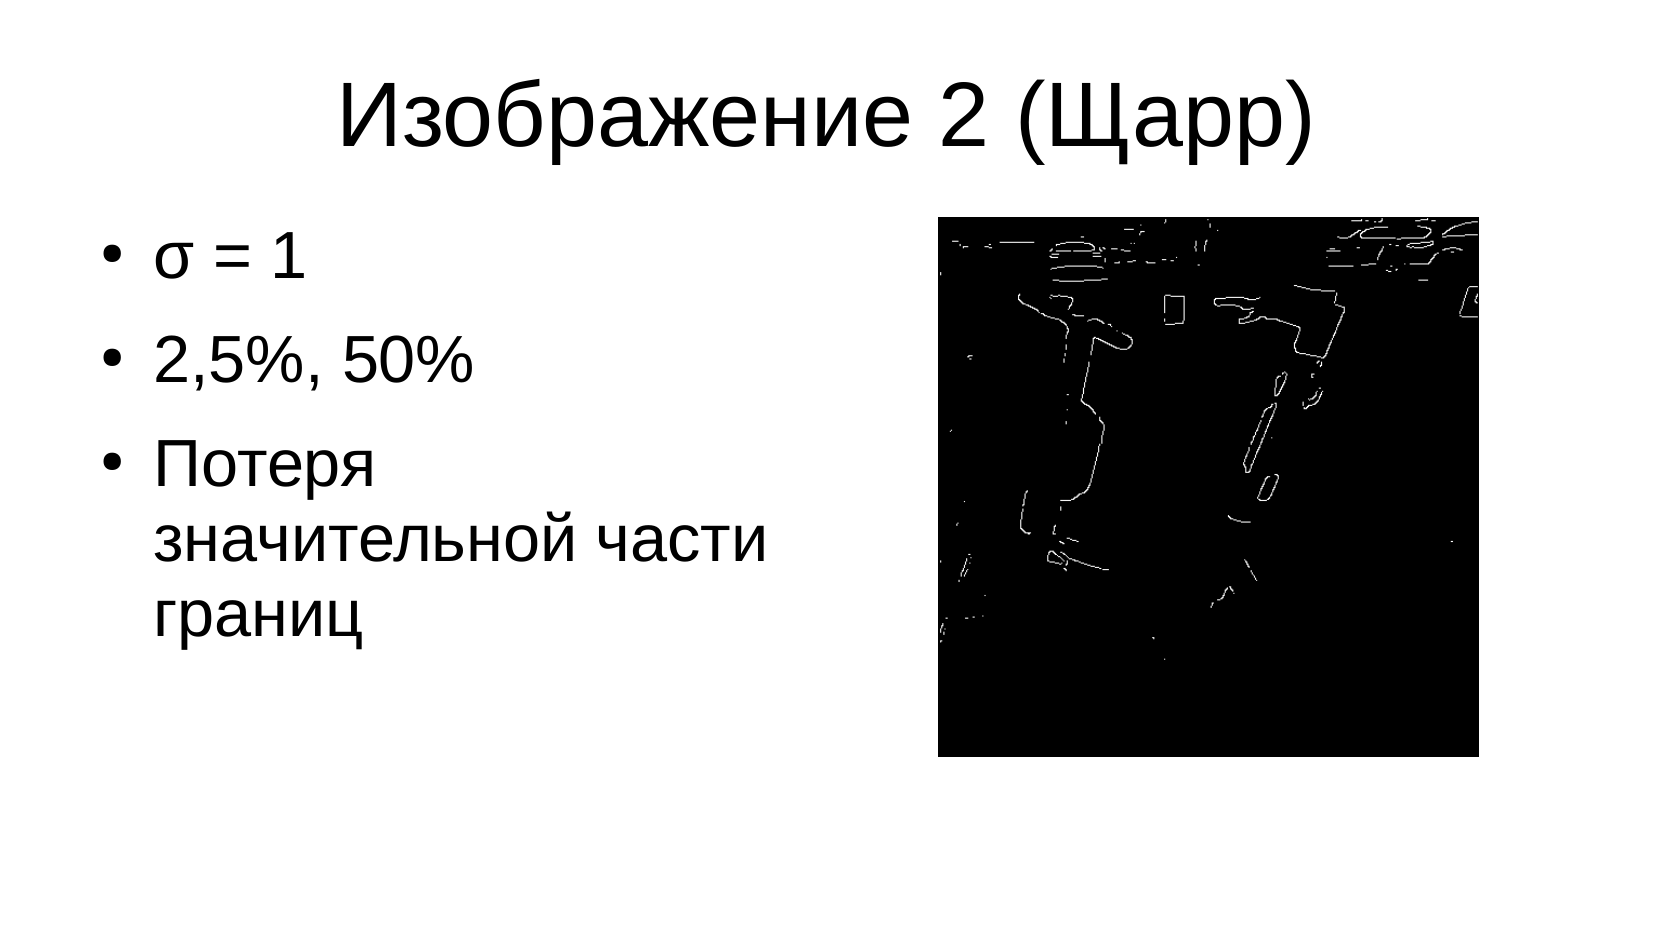

# Изображение 2 (Щарр)
σ = 1
2,5%, 50%
Потеря значительной части границ